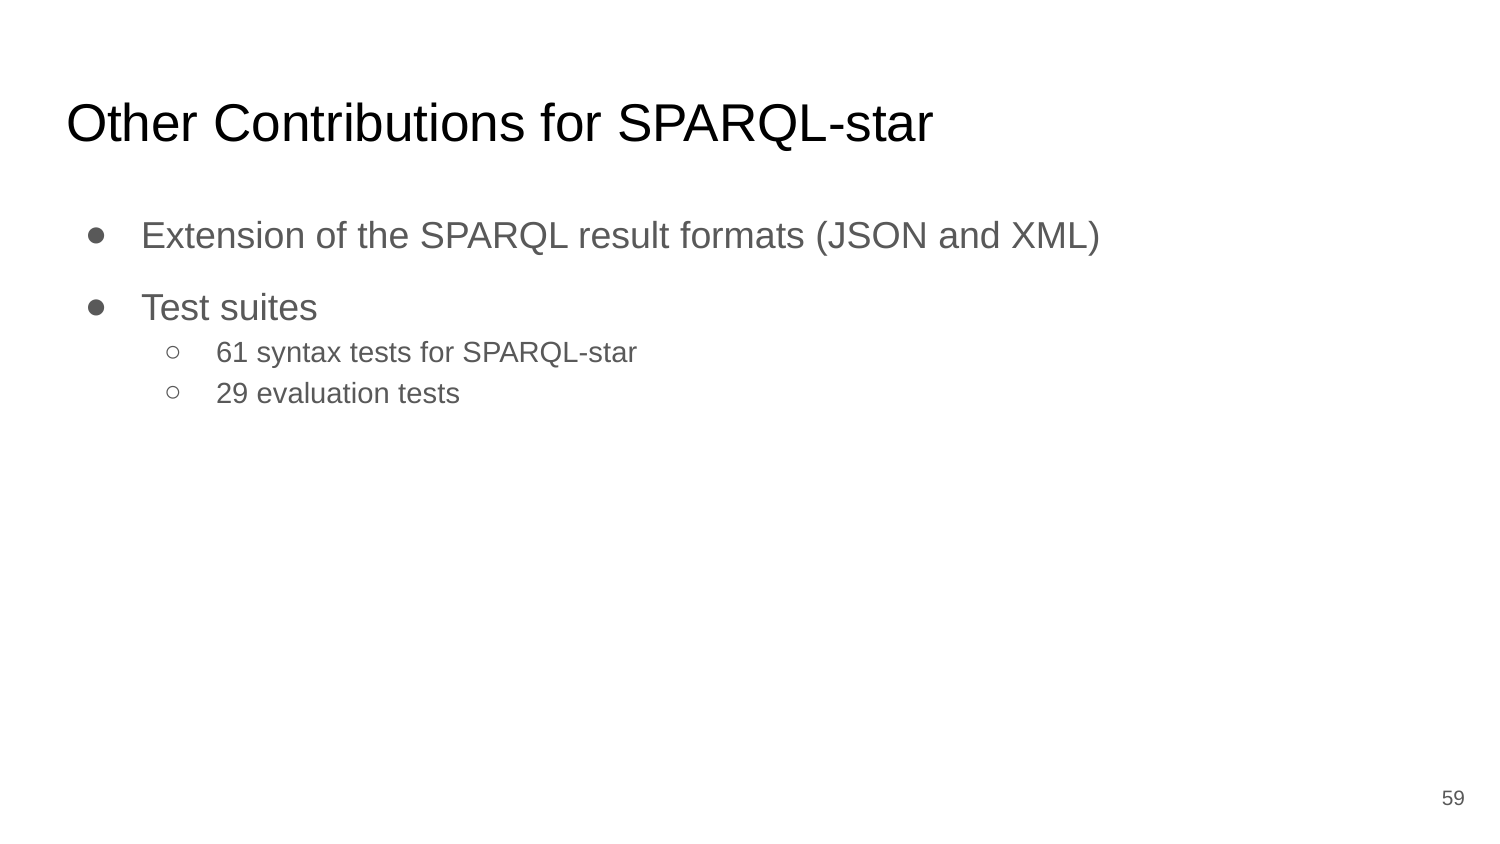

# Other Contributions for SPARQL-star
Extension of the SPARQL result formats (JSON and XML)
Test suites
61 syntax tests for SPARQL-star
29 evaluation tests